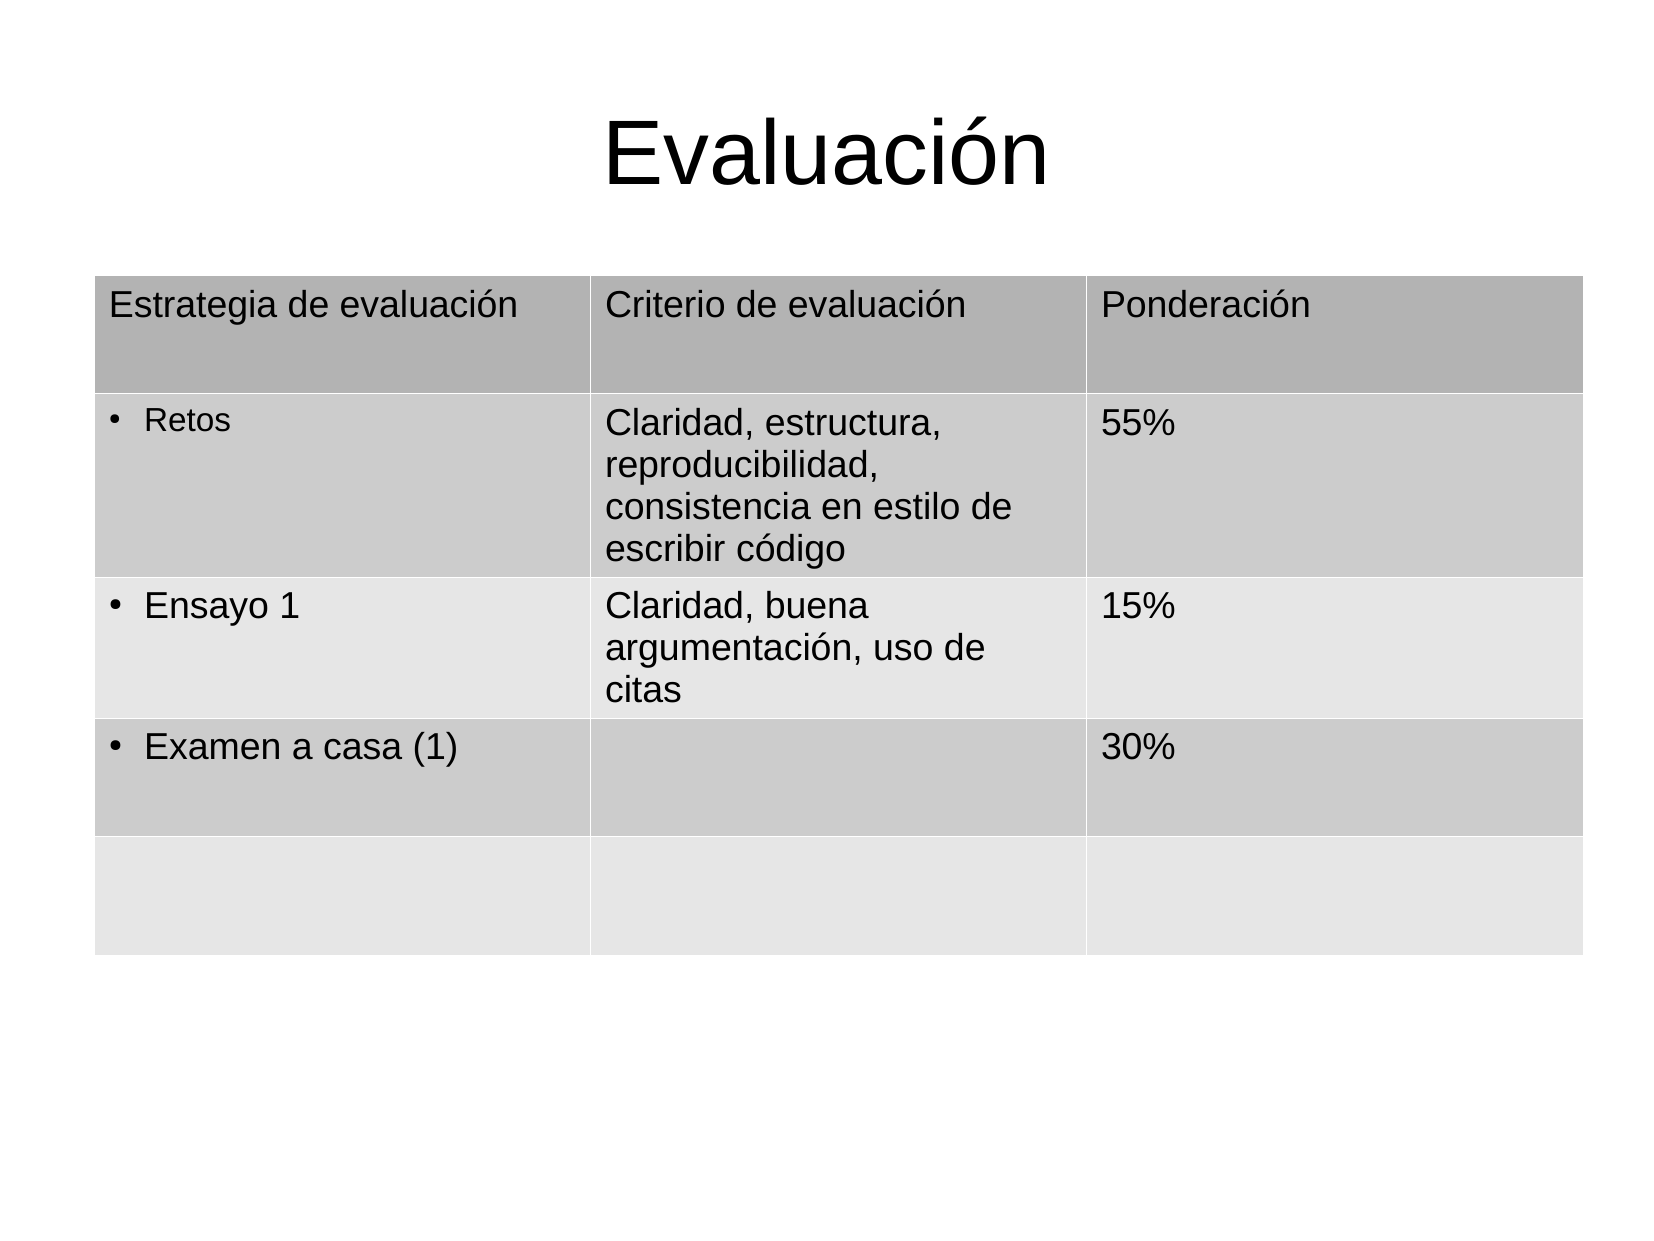

# Evaluación
| Estrategia de evaluación | Criterio de evaluación | Ponderación |
| --- | --- | --- |
| Retos | Claridad, estructura, reproducibilidad, consistencia en estilo de escribir código | 55% |
| Ensayo 1 | Claridad, buena argumentación, uso de citas | 15% |
| Examen a casa (1) | | 30% |
| | | |